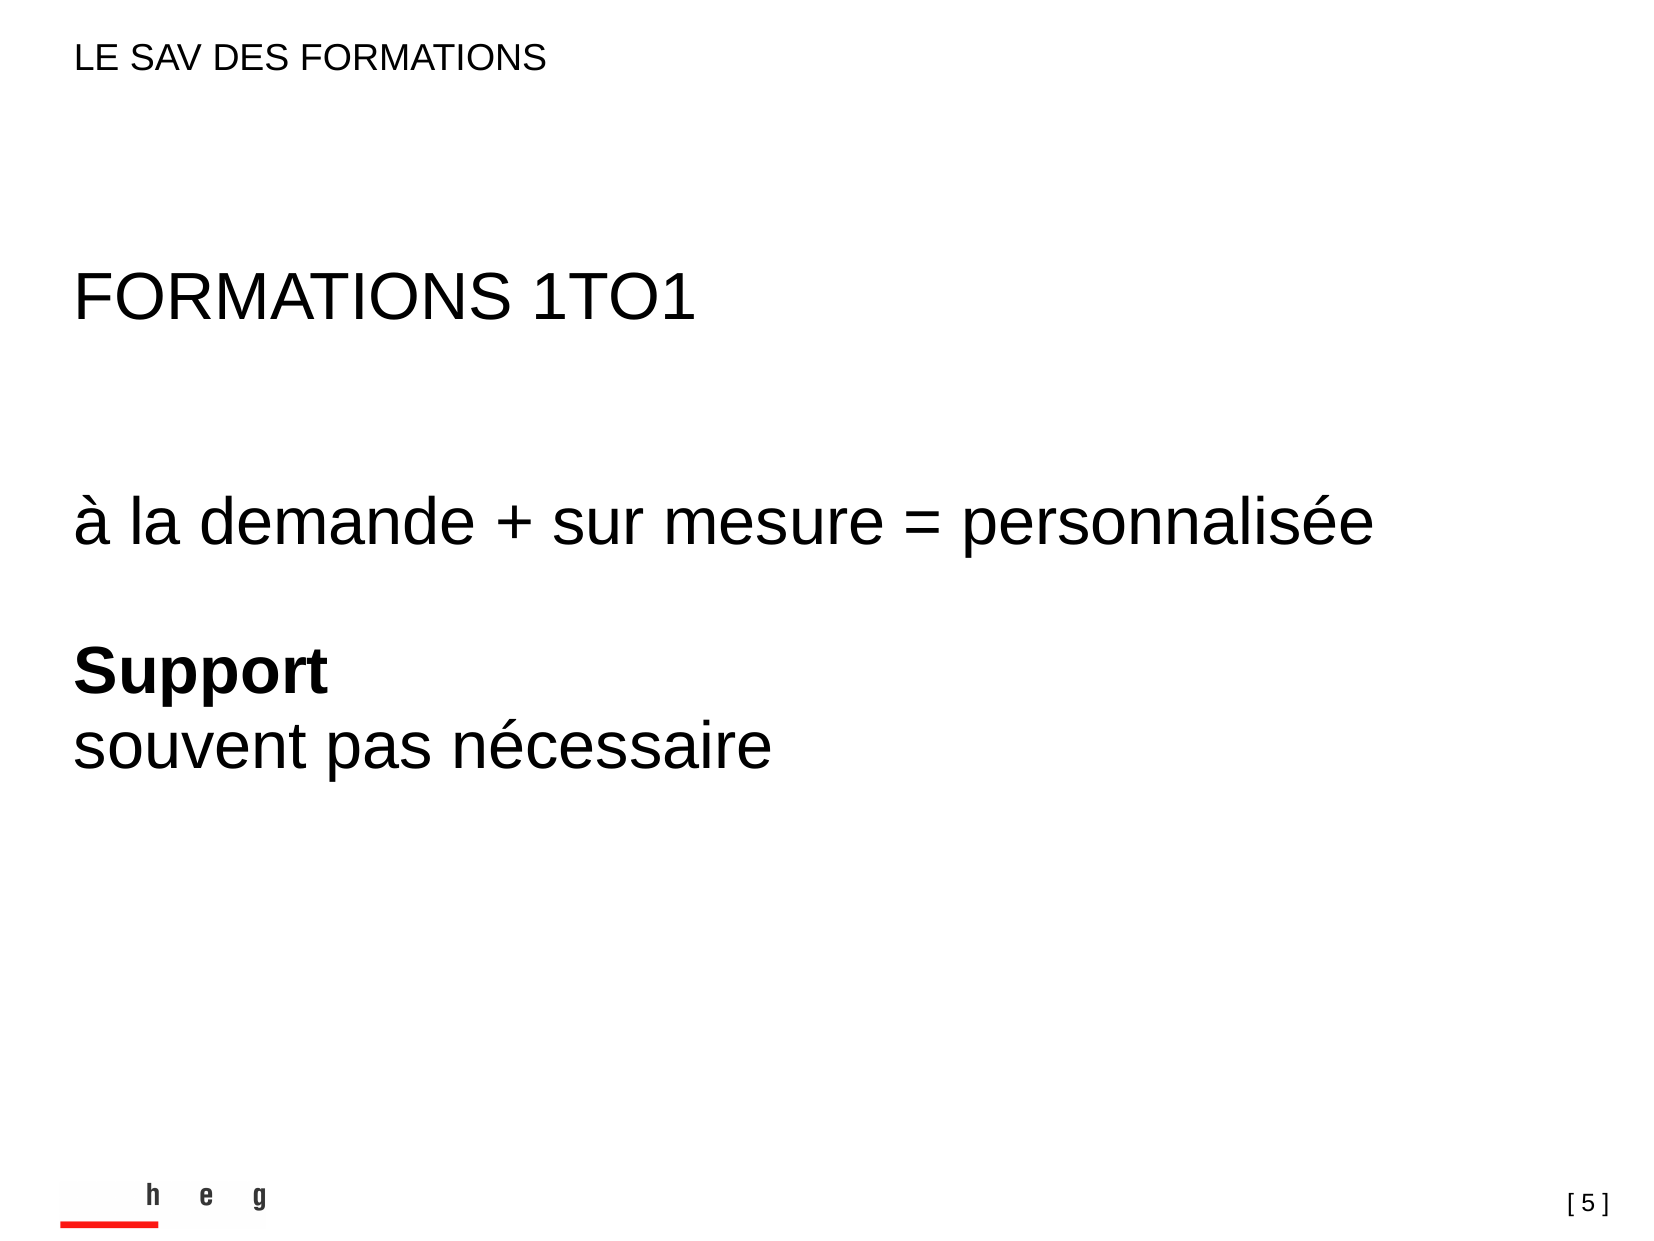

LE SAV DES FORMATIONS
FORMATIONS 1TO1
à la demande + sur mesure = personnalisée
Support
souvent pas nécessaire